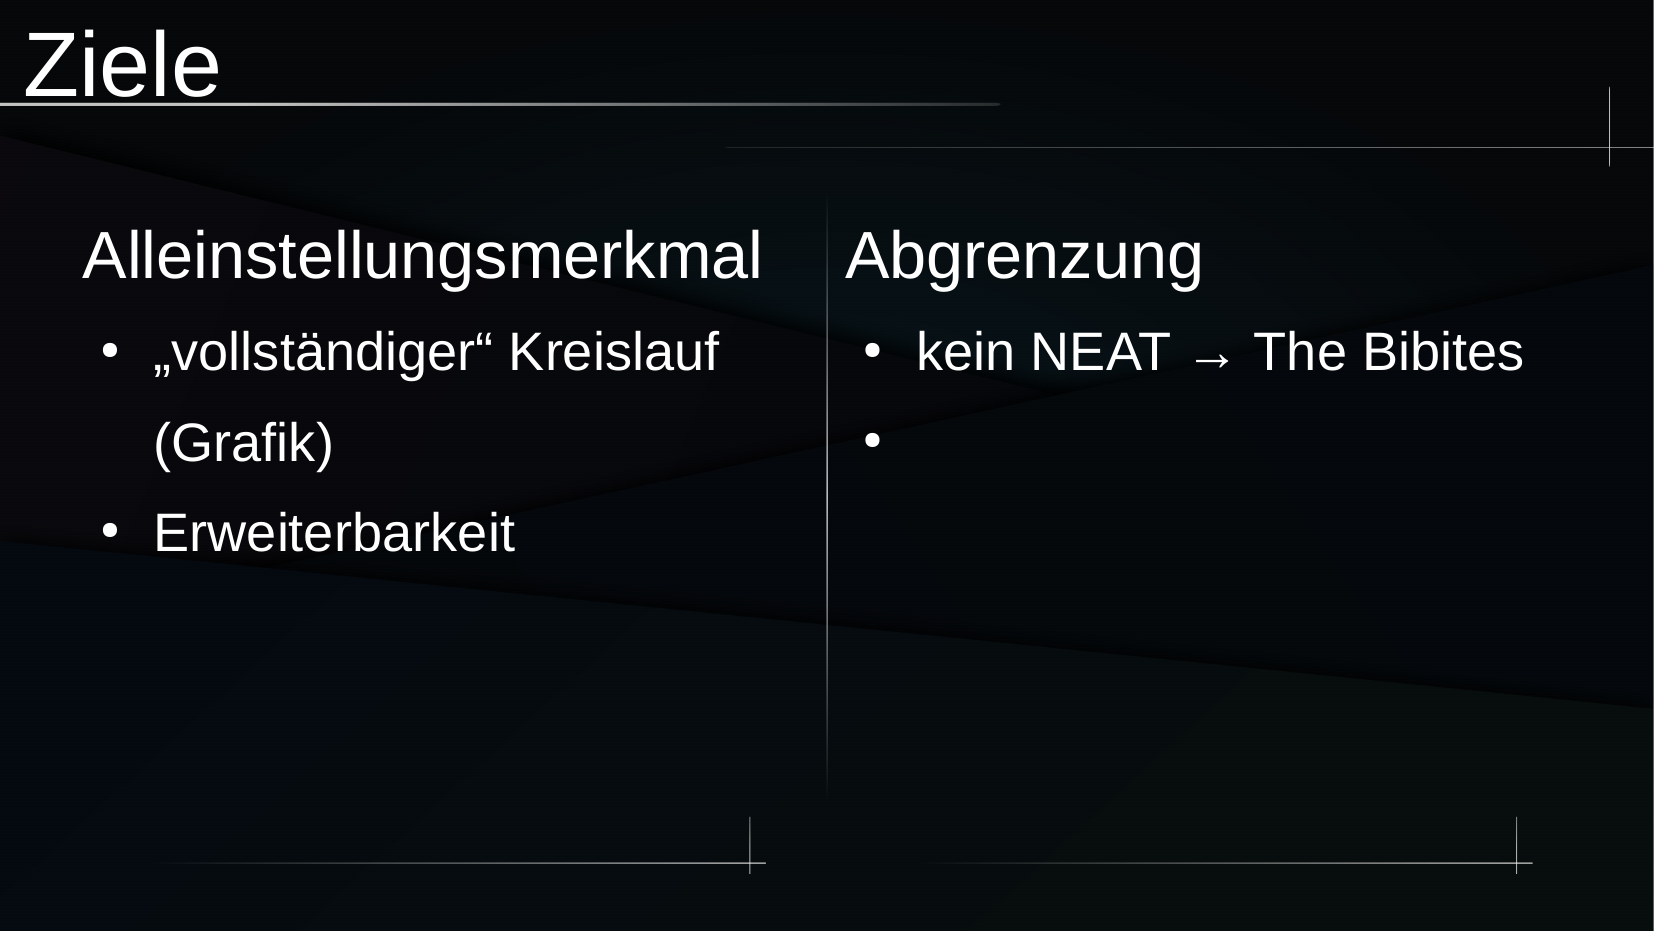

# Ziele
Alleinstellungsmerkmal
„vollständiger“ Kreislauf
(Grafik)
Erweiterbarkeit
Abgrenzung
kein NEAT → The Bibites